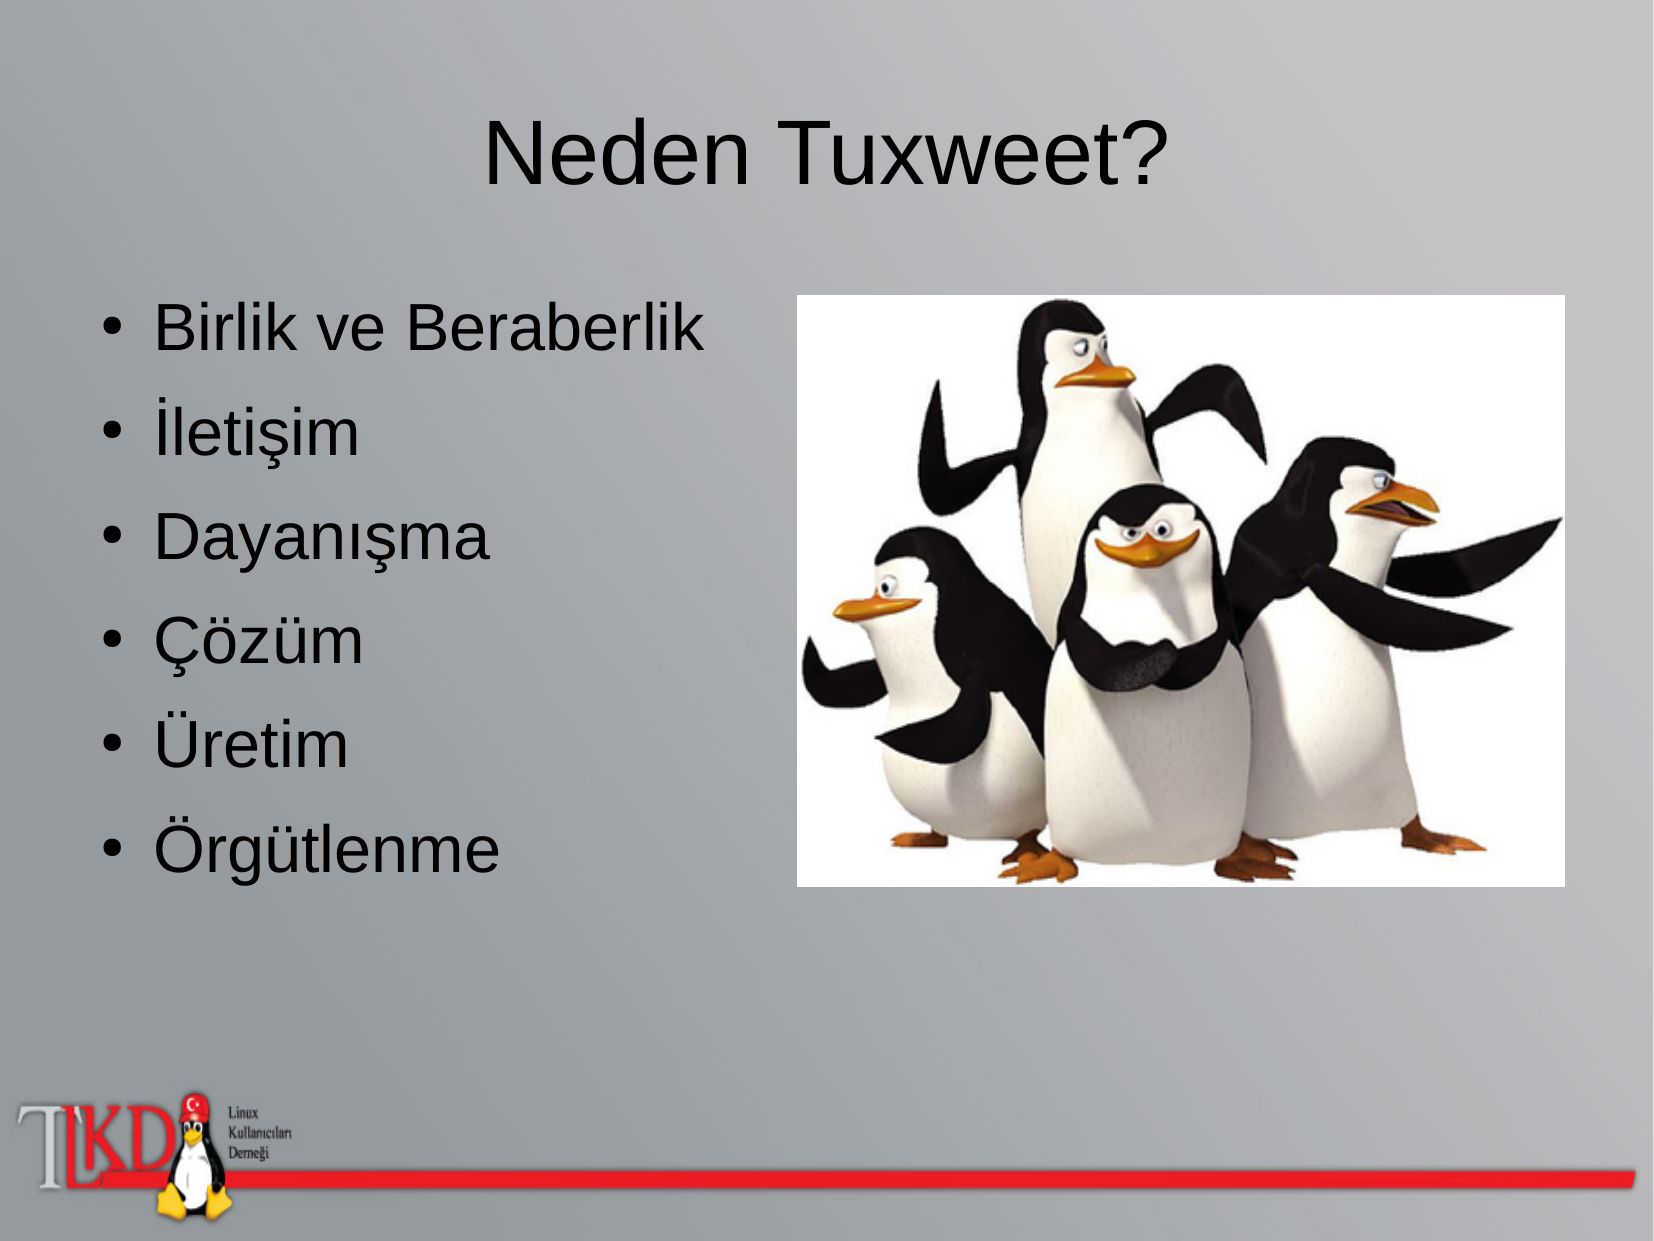

# Neden Tuxweet?
Birlik ve Beraberlik
İletişim
Dayanışma
Çözüm
Üretim
Örgütlenme